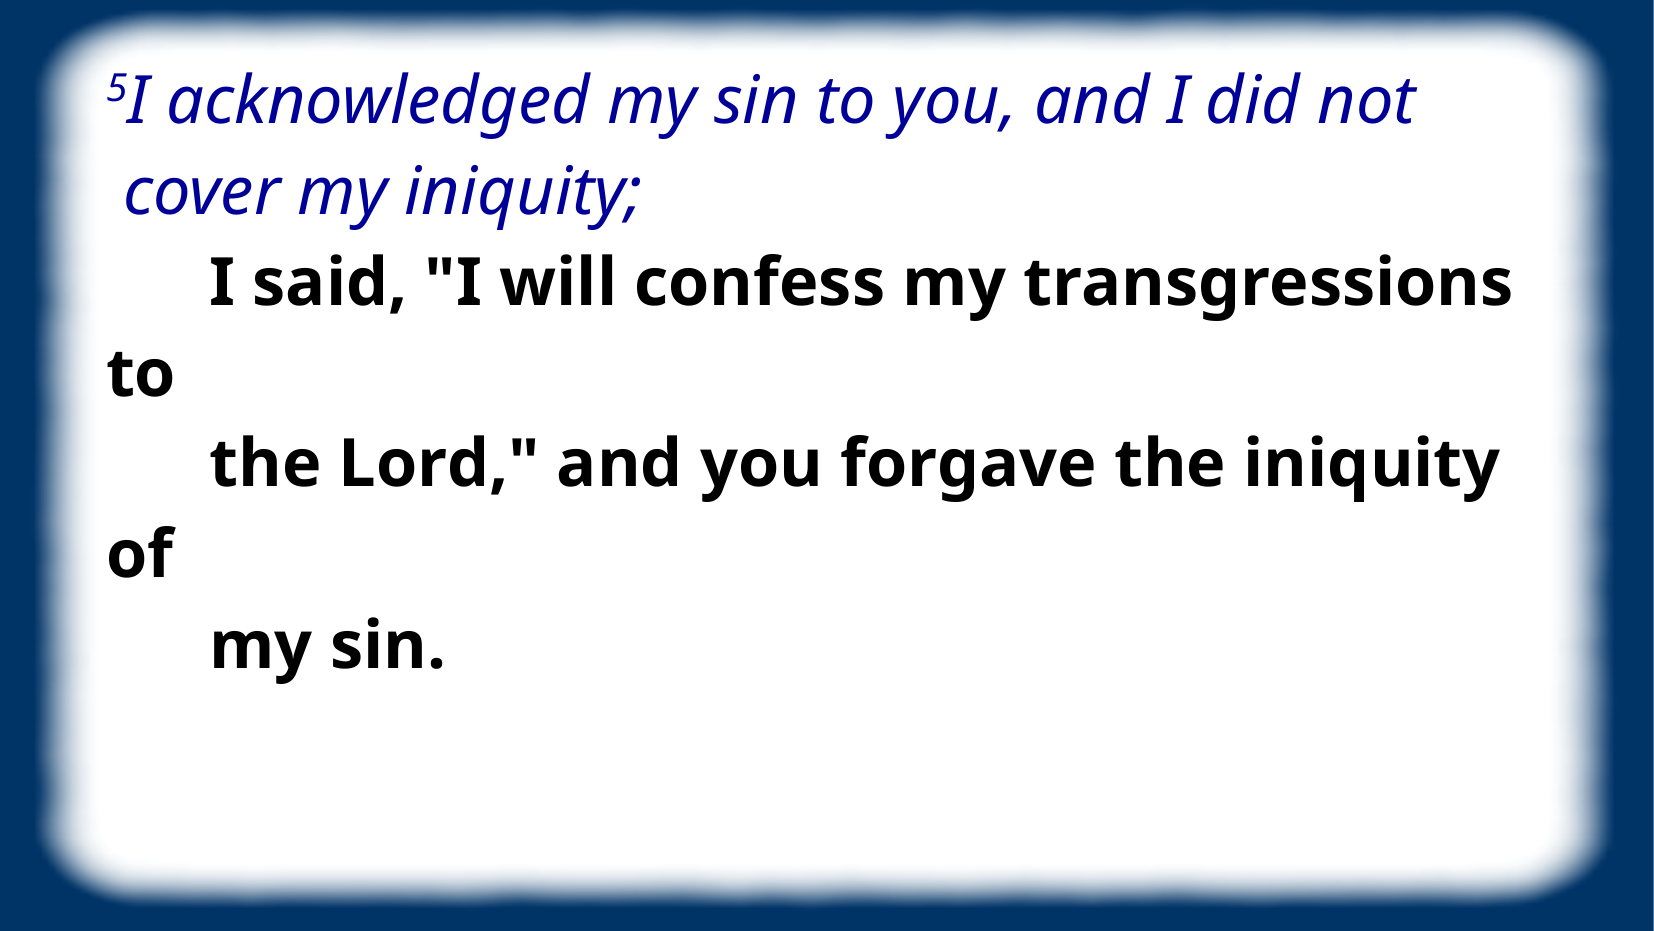

5I acknowledged my sin to you, and I did not
 cover my iniquity;
 I said, "I will confess my transgressions to
 the Lord," and you forgave the iniquity of
 my sin.